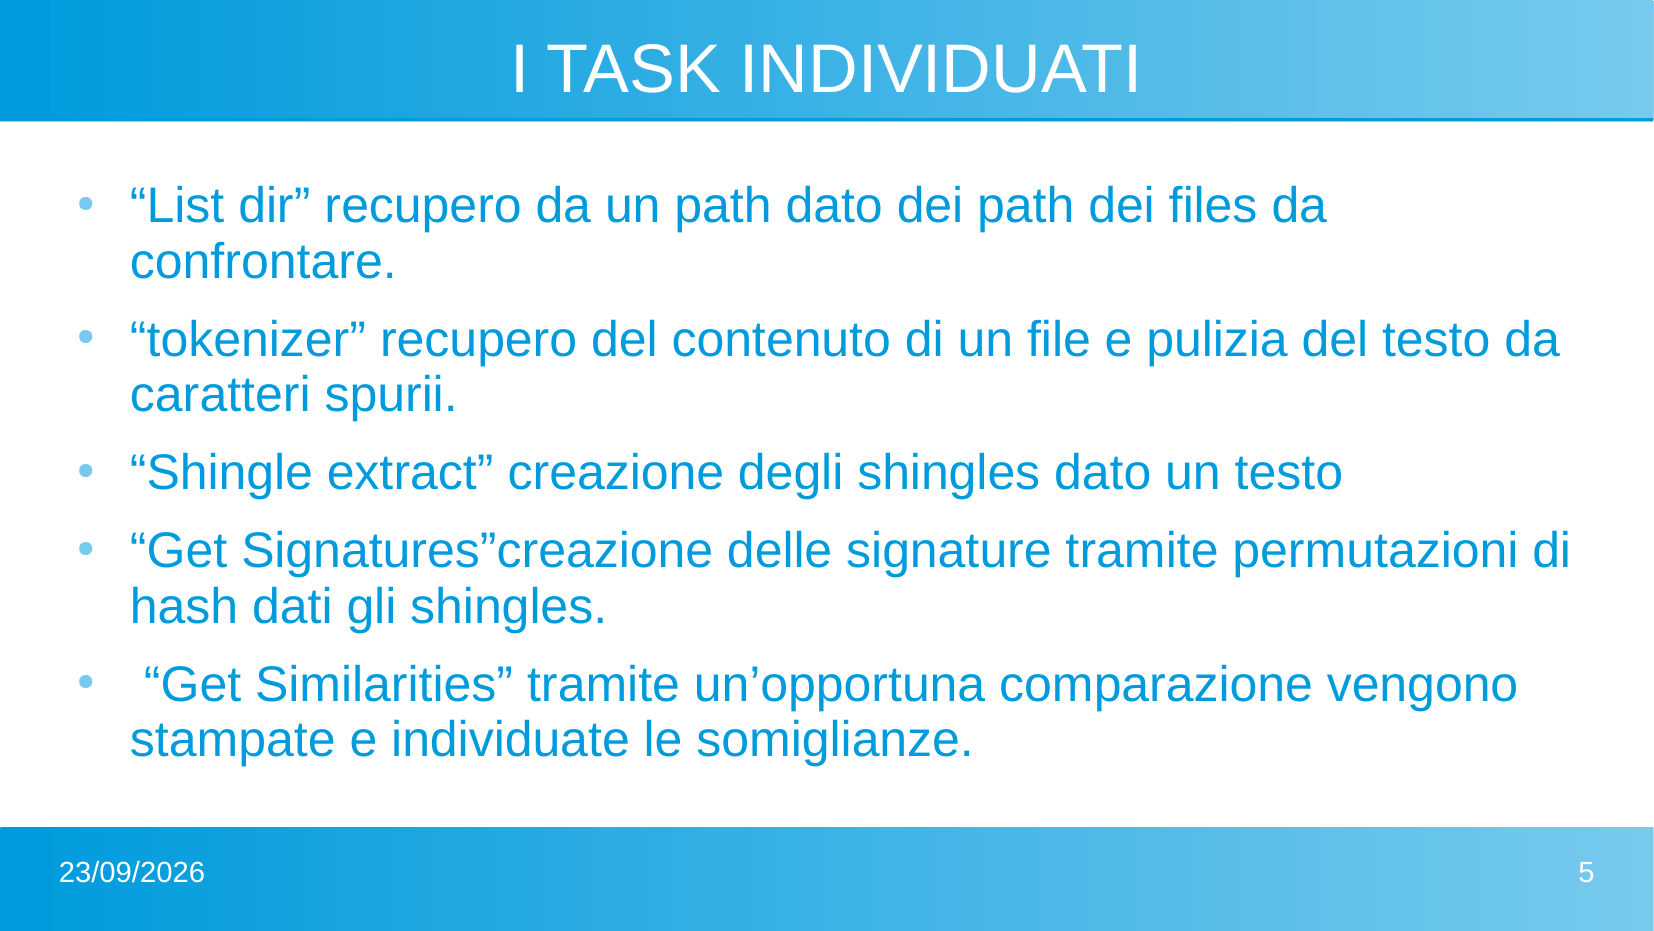

# I TASK INDIVIDUATI
“List dir” recupero da un path dato dei path dei files da confrontare.
“tokenizer” recupero del contenuto di un file e pulizia del testo da caratteri spurii.
“Shingle extract” creazione degli shingles dato un testo
“Get Signatures”creazione delle signature tramite permutazioni di hash dati gli shingles.
 “Get Similarities” tramite un’opportuna comparazione vengono stampate e individuate le somiglianze.
5